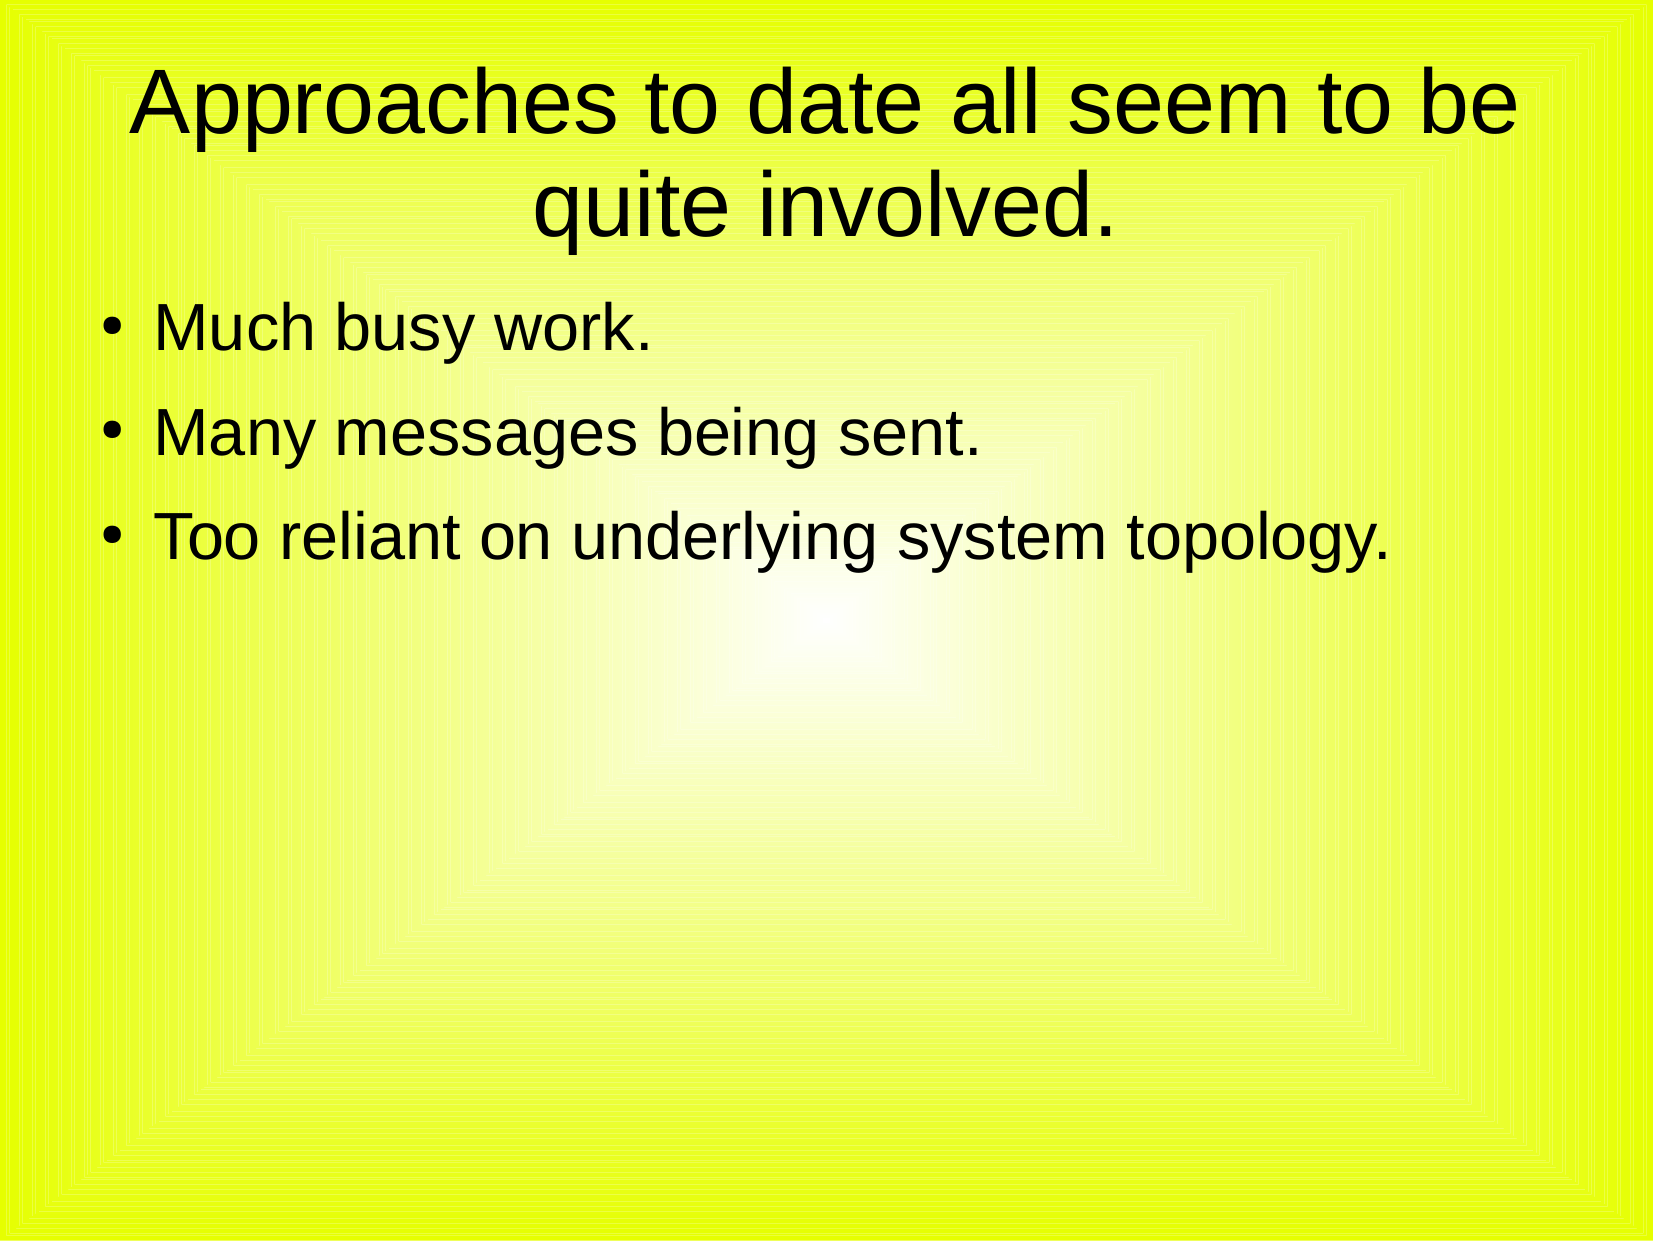

# Approaches to date all seem to be quite involved.
Much busy work.
Many messages being sent.
Too reliant on underlying system topology.